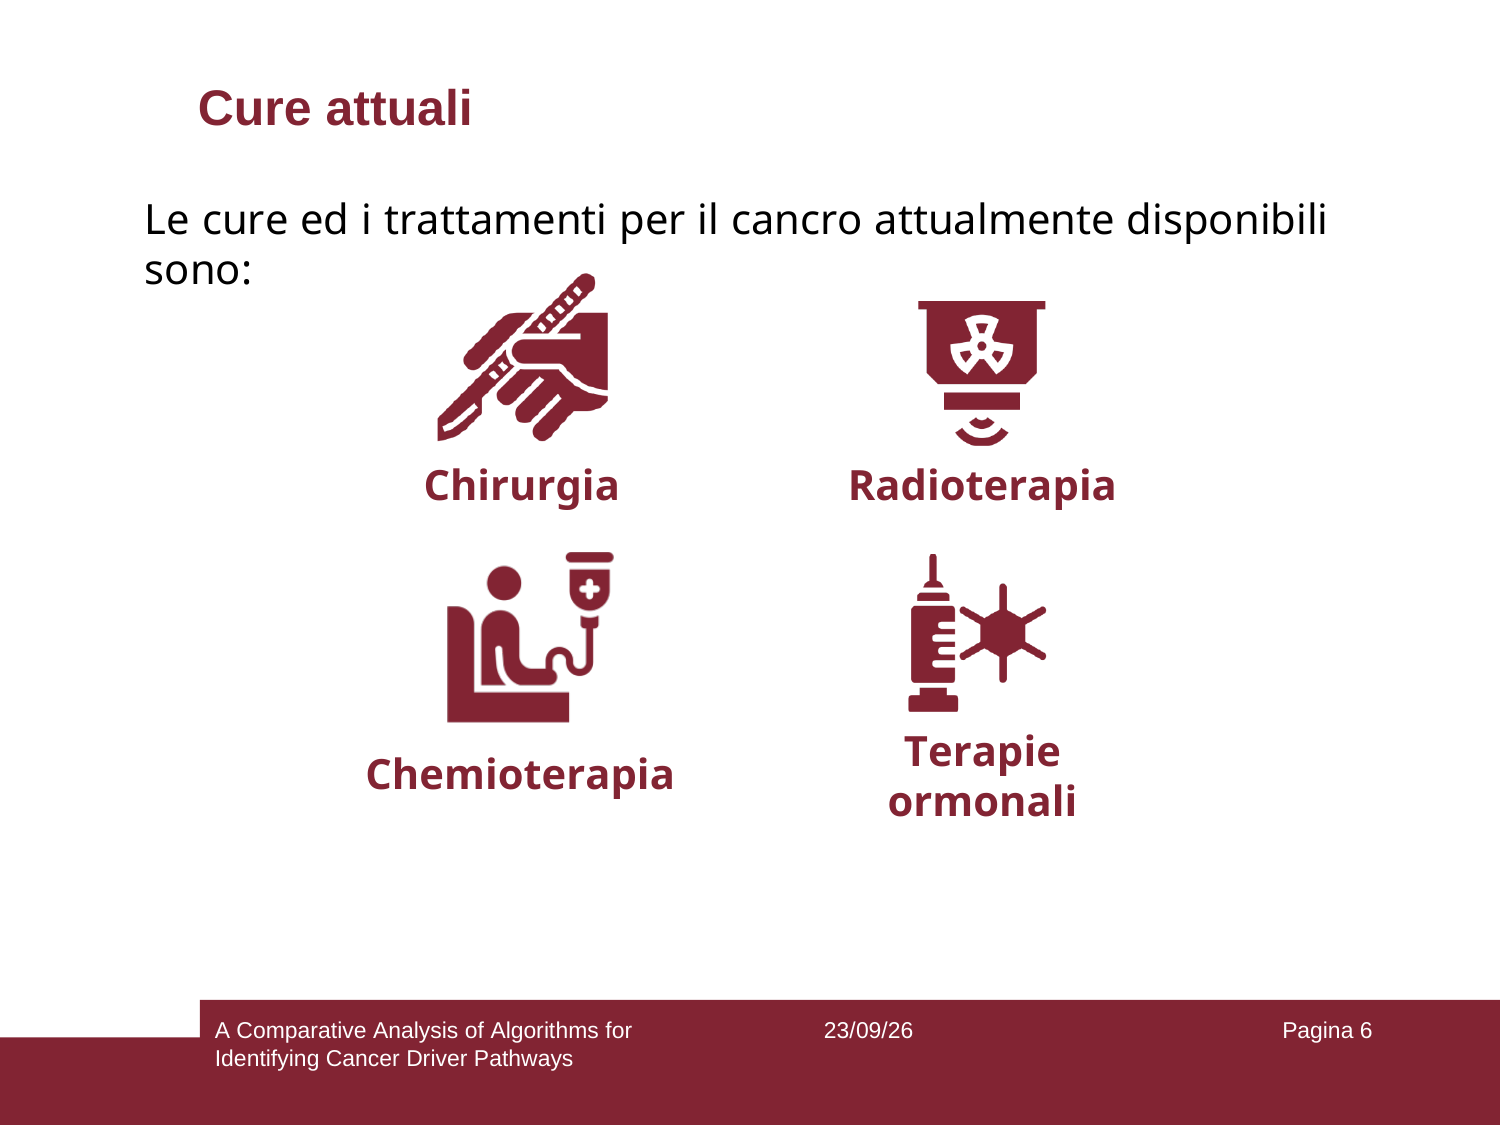

# Cure attuali
Le cure ed i trattamenti per il cancro attualmente disponibili sono:
Chirurgia
Radioterapia
Terapie ormonali
Chemioterapia
A Comparative Analysis of Algorithms for Identifying Cancer Driver Pathways
Pagina